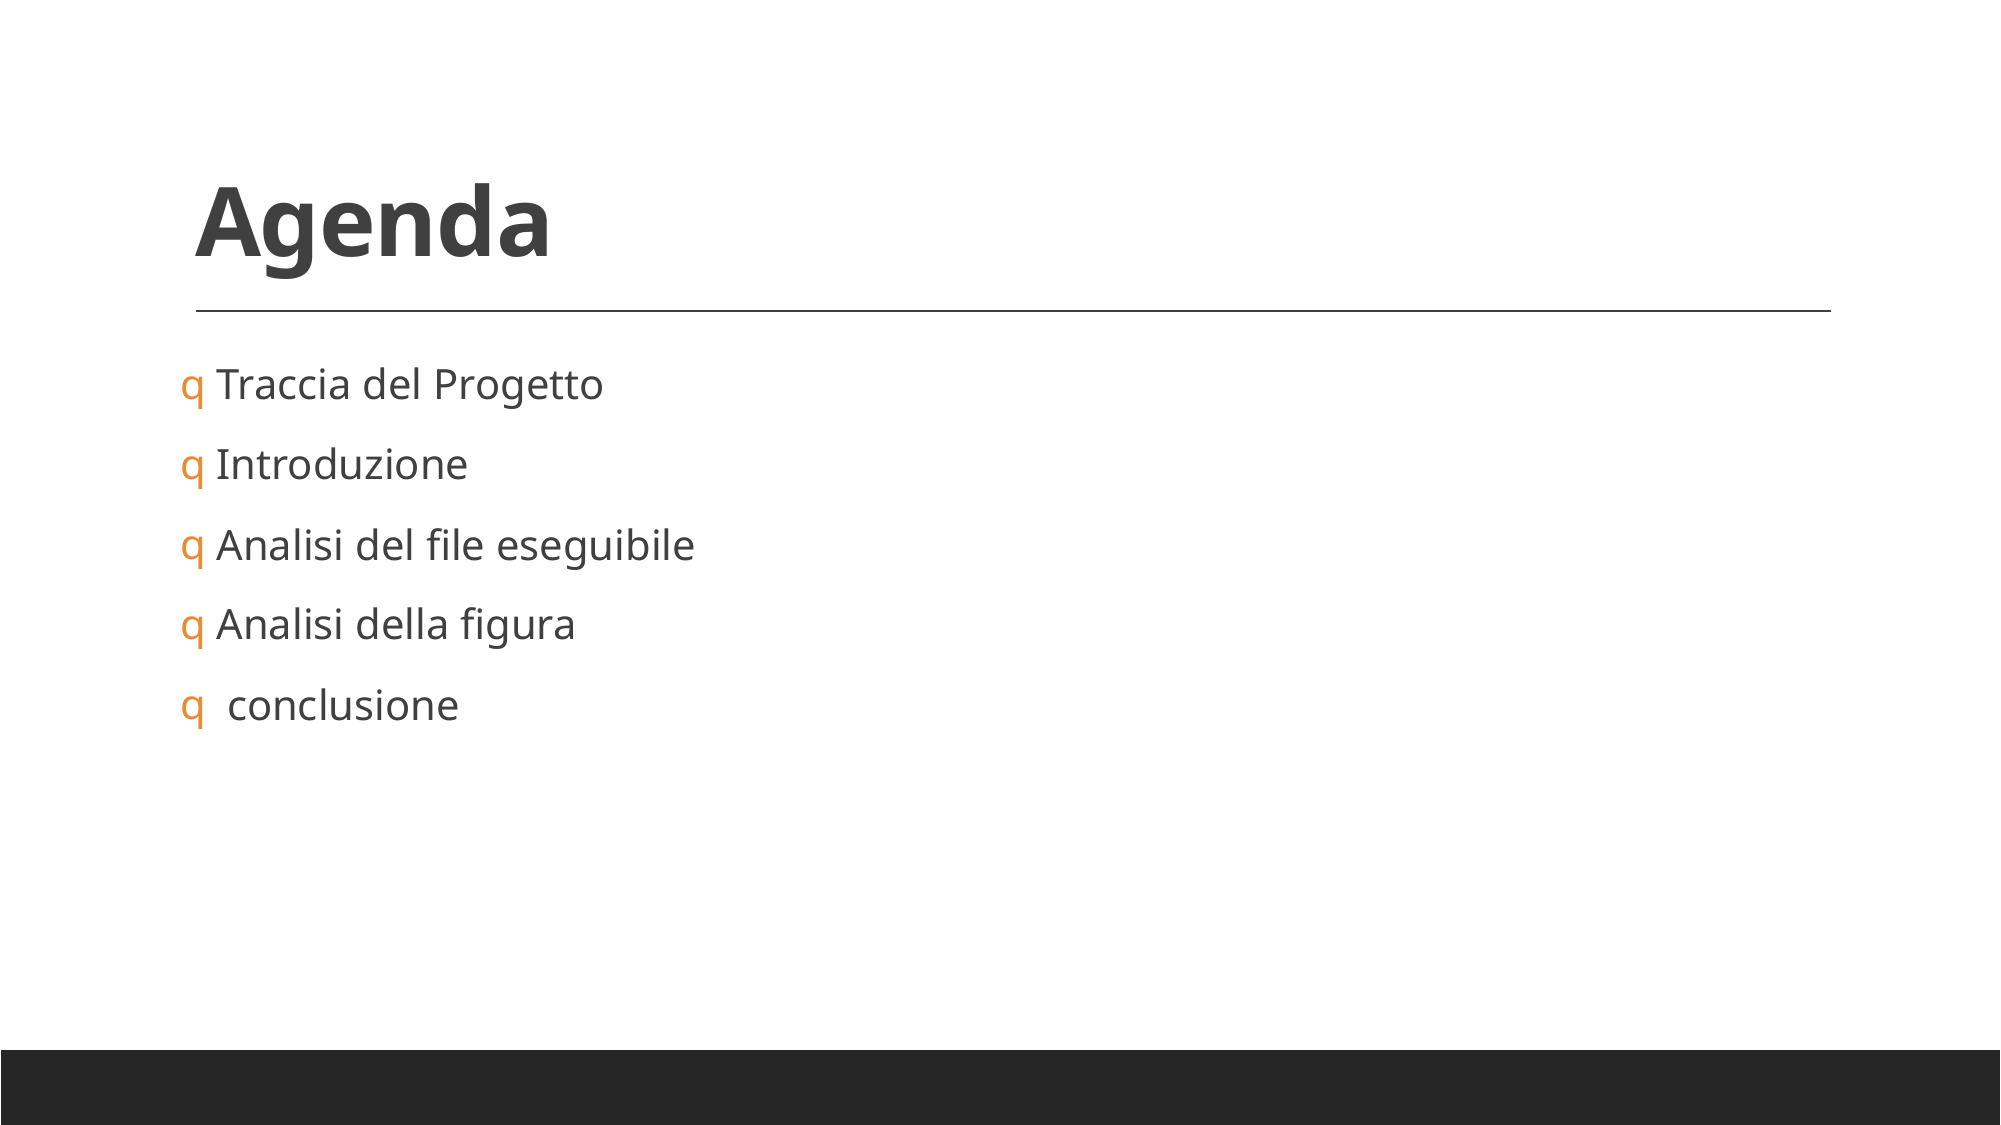

# Agenda
 Traccia del Progetto
 Introduzione
 Analisi del file eseguibile
 Analisi della figura
 conclusione